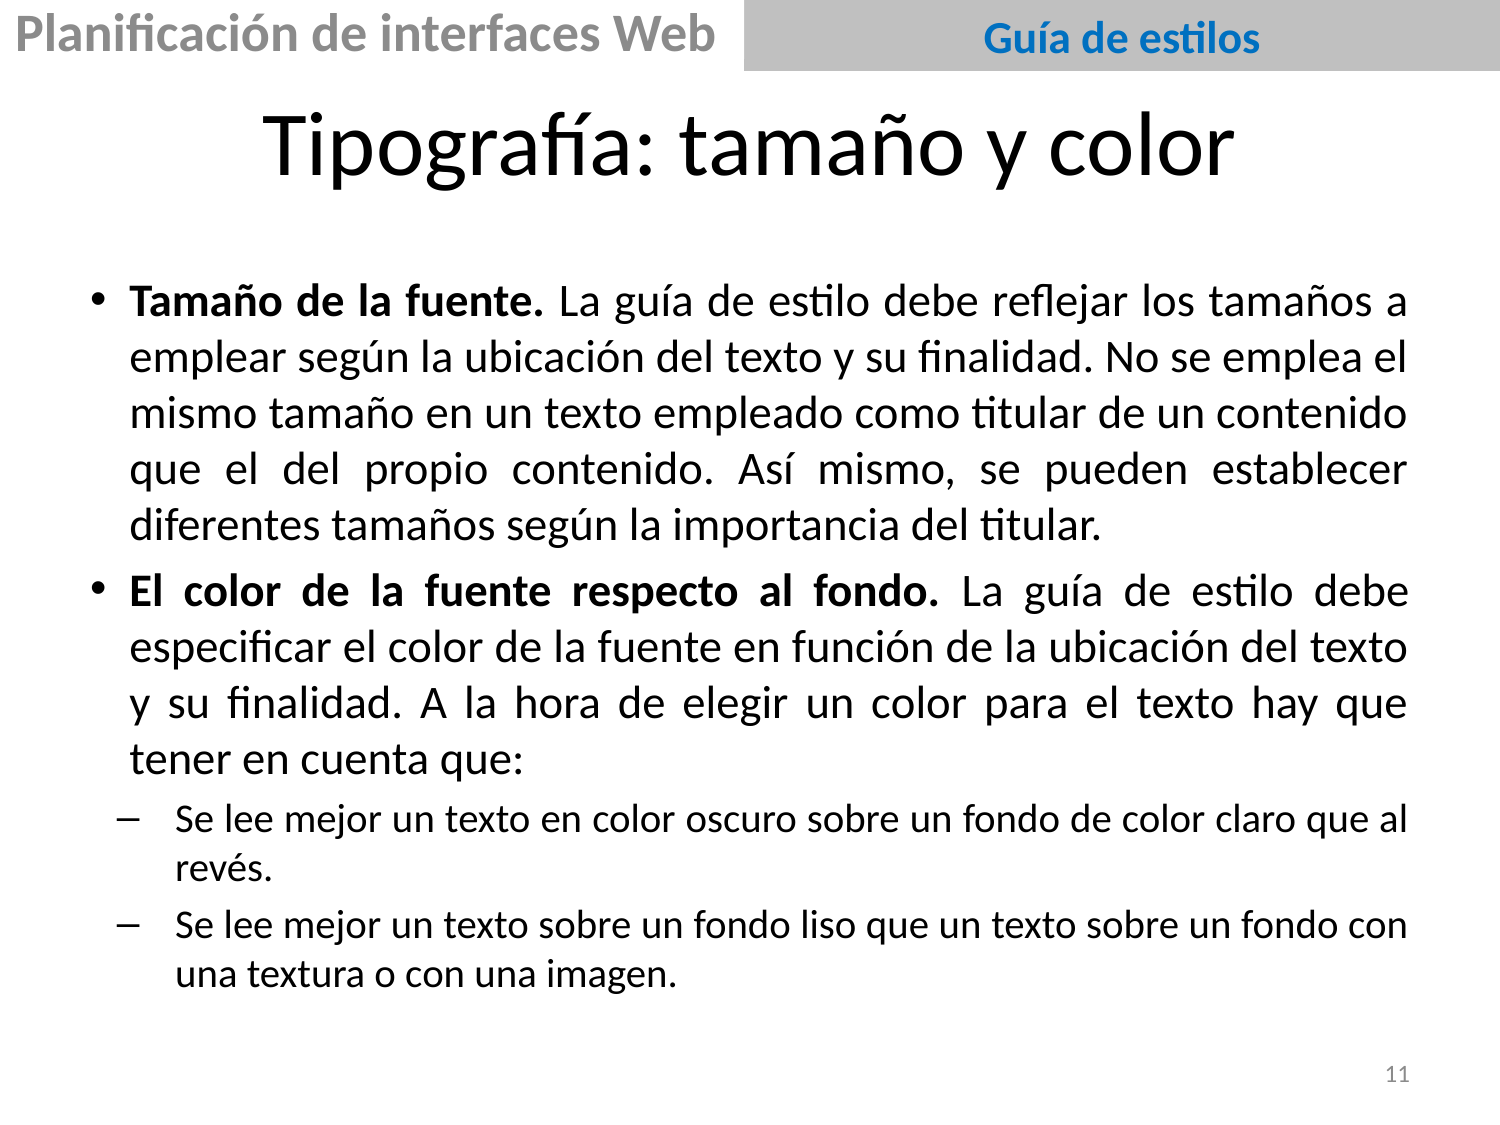

Planificación de interfaces Web
Guía de estilos
# Tipografía: tamaño y color
Tamaño de la fuente. La guía de estilo debe reflejar los tamaños a emplear según la ubicación del texto y su finalidad. No se emplea el mismo tamaño en un texto empleado como titular de un contenido que el del propio contenido. Así mismo, se pueden establecer diferentes tamaños según la importancia del titular.
El color de la fuente respecto al fondo. La guía de estilo debe especificar el color de la fuente en función de la ubicación del texto y su finalidad. A la hora de elegir un color para el texto hay que tener en cuenta que:
Se lee mejor un texto en color oscuro sobre un fondo de color claro que al revés.
Se lee mejor un texto sobre un fondo liso que un texto sobre un fondo con una textura o con una imagen.